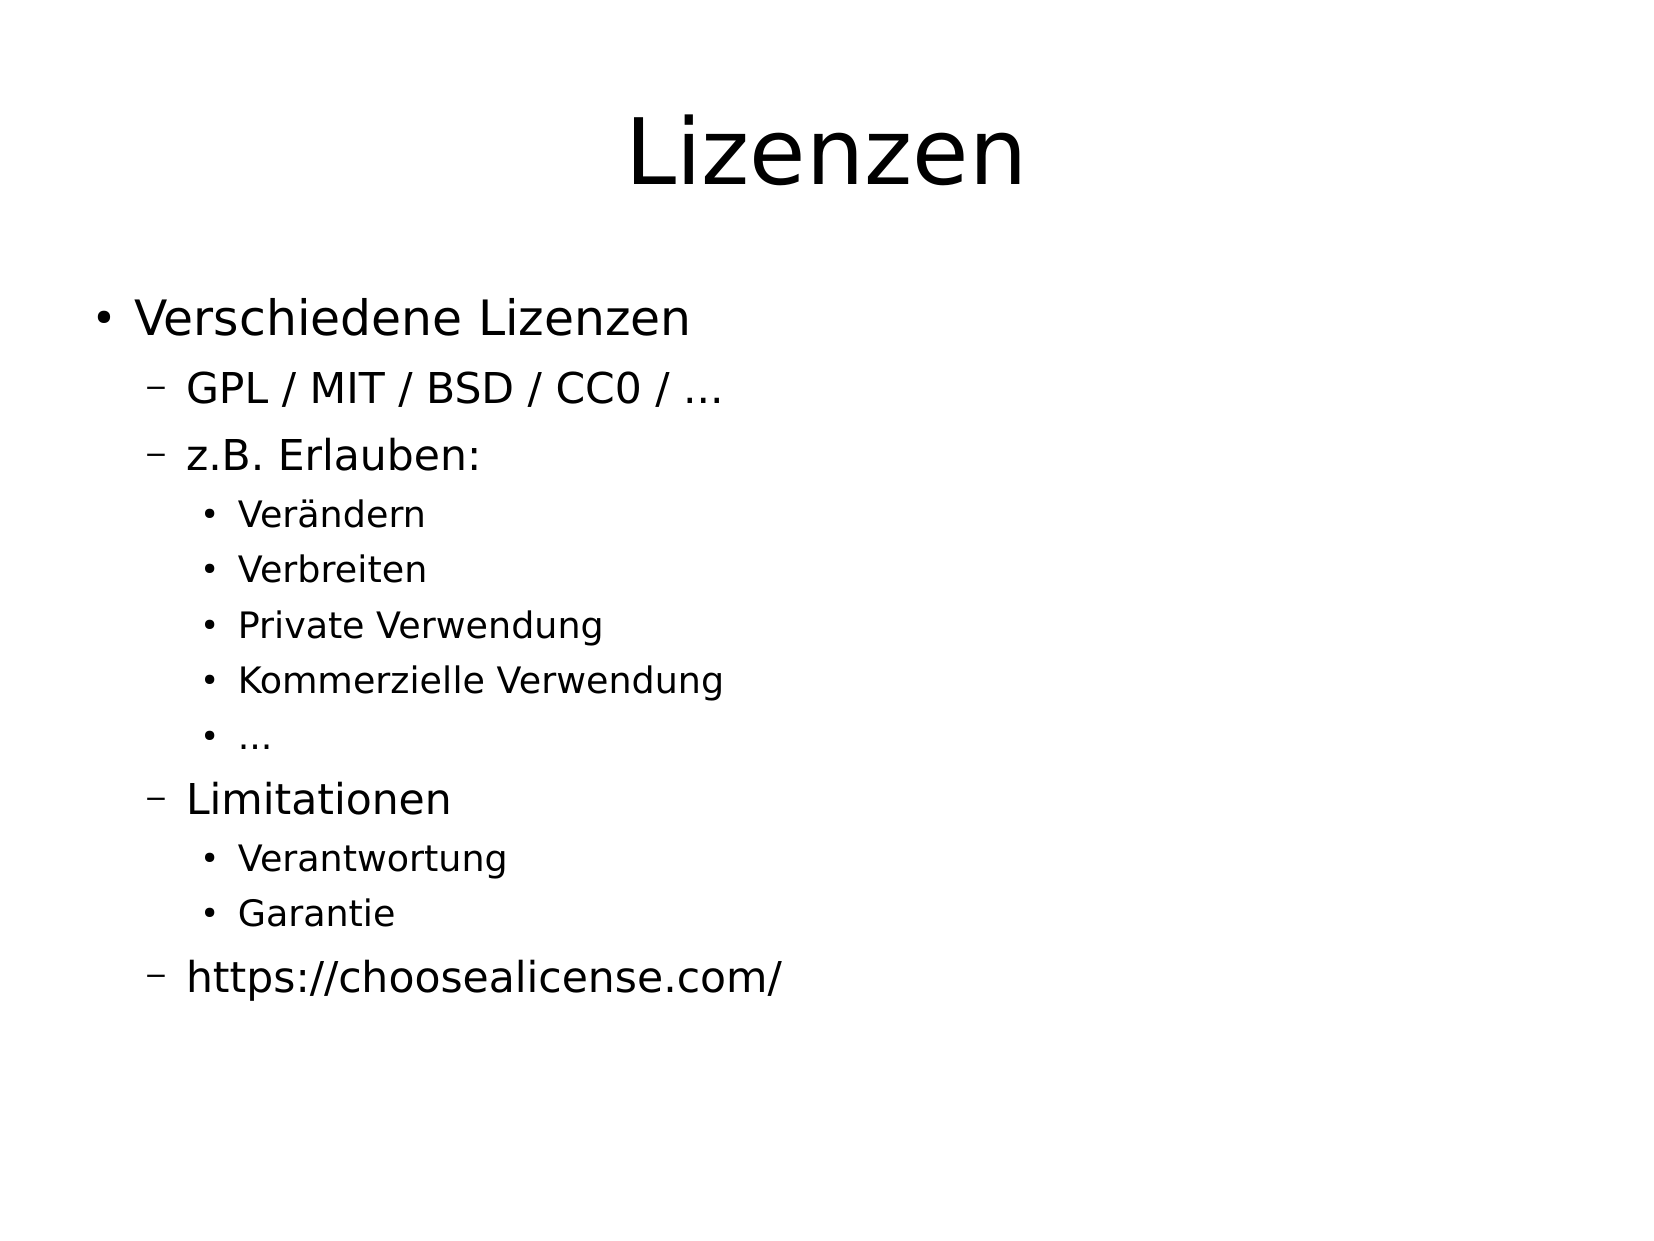

# Lizenzen
Verschiedene Lizenzen
GPL / MIT / BSD / CC0 / ...
z.B. Erlauben:
Verändern
Verbreiten
Private Verwendung
Kommerzielle Verwendung
...
Limitationen
Verantwortung
Garantie
https://choosealicense.com/